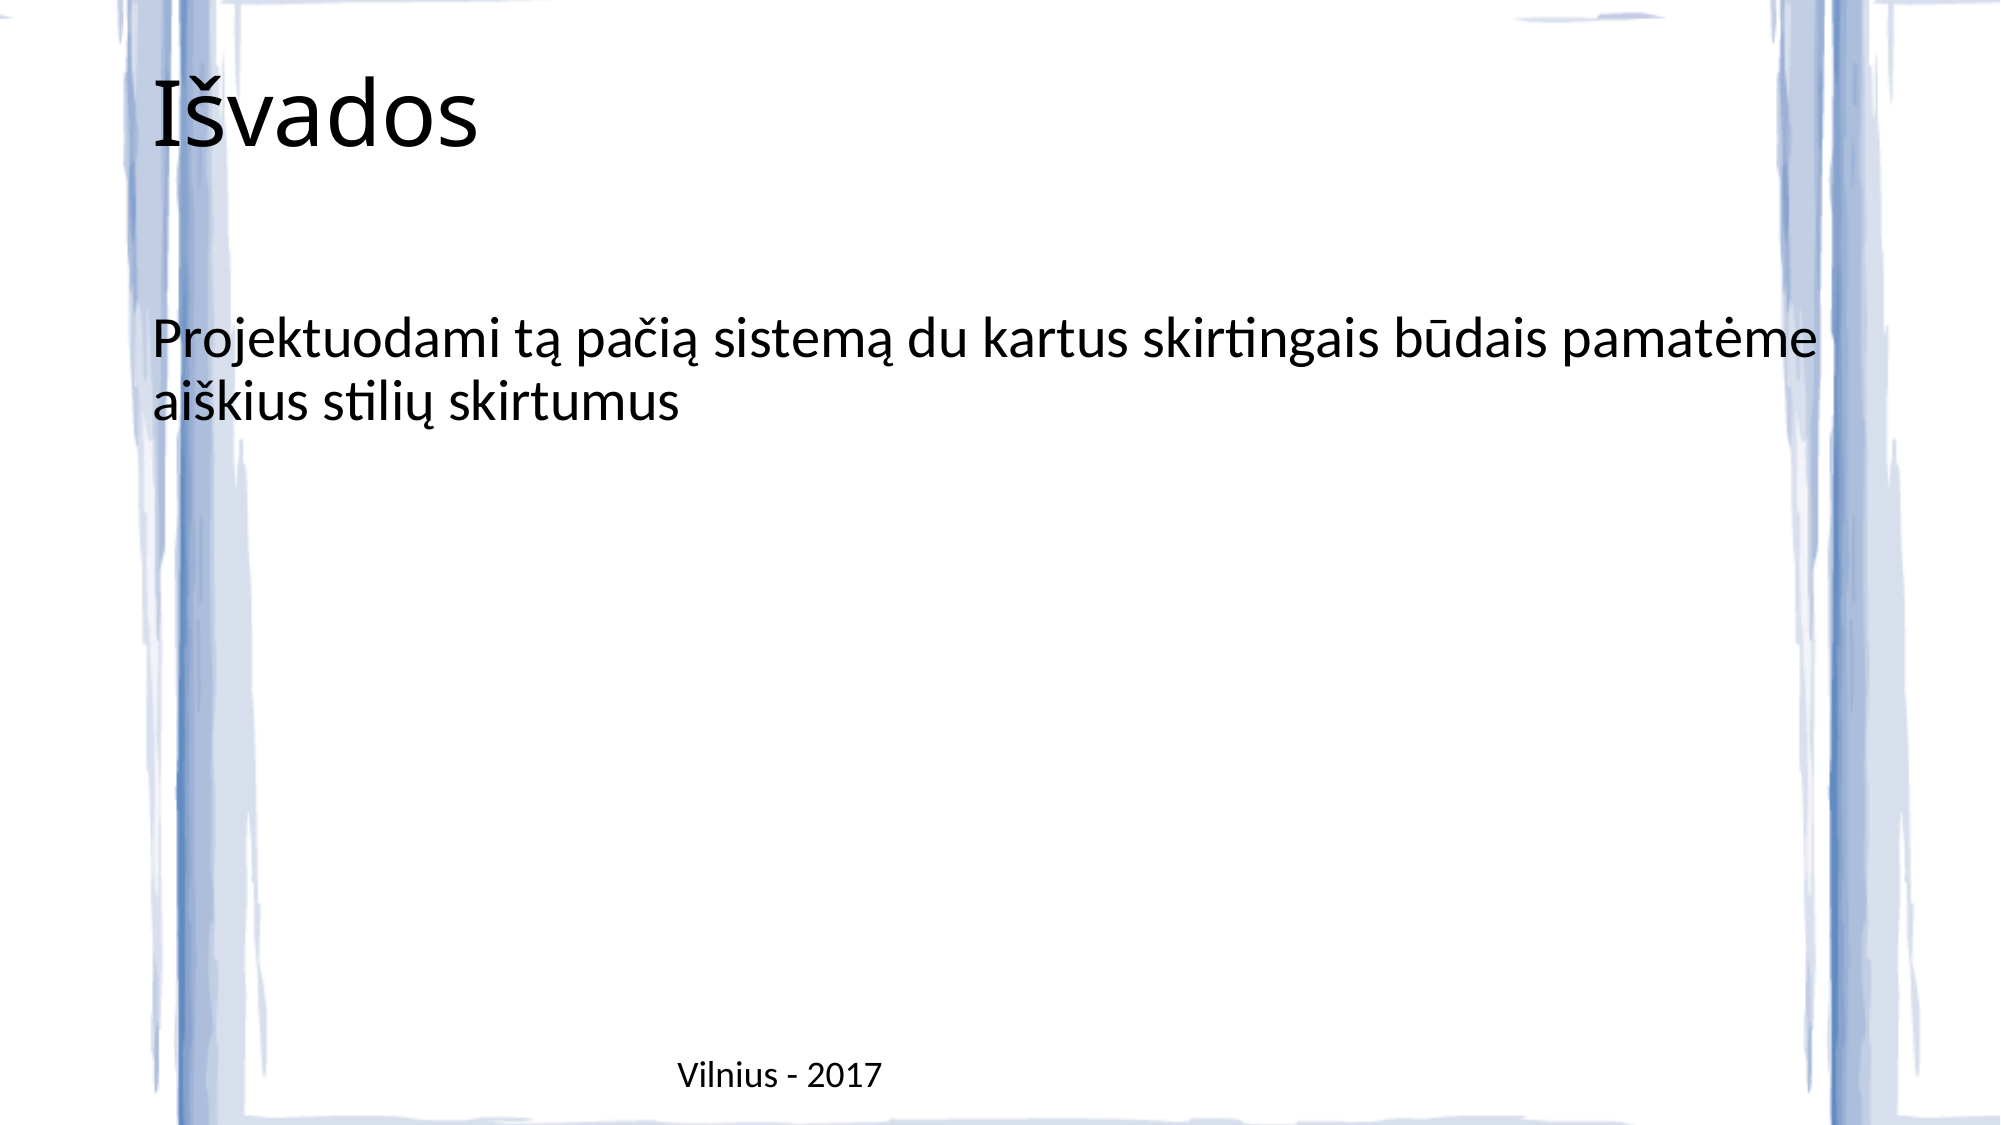

# Išvados
Projektuodami tą pačią sistemą du kartus skirtingais būdais pamatėme aiškius stilių skirtumus
Vilnius - 2017